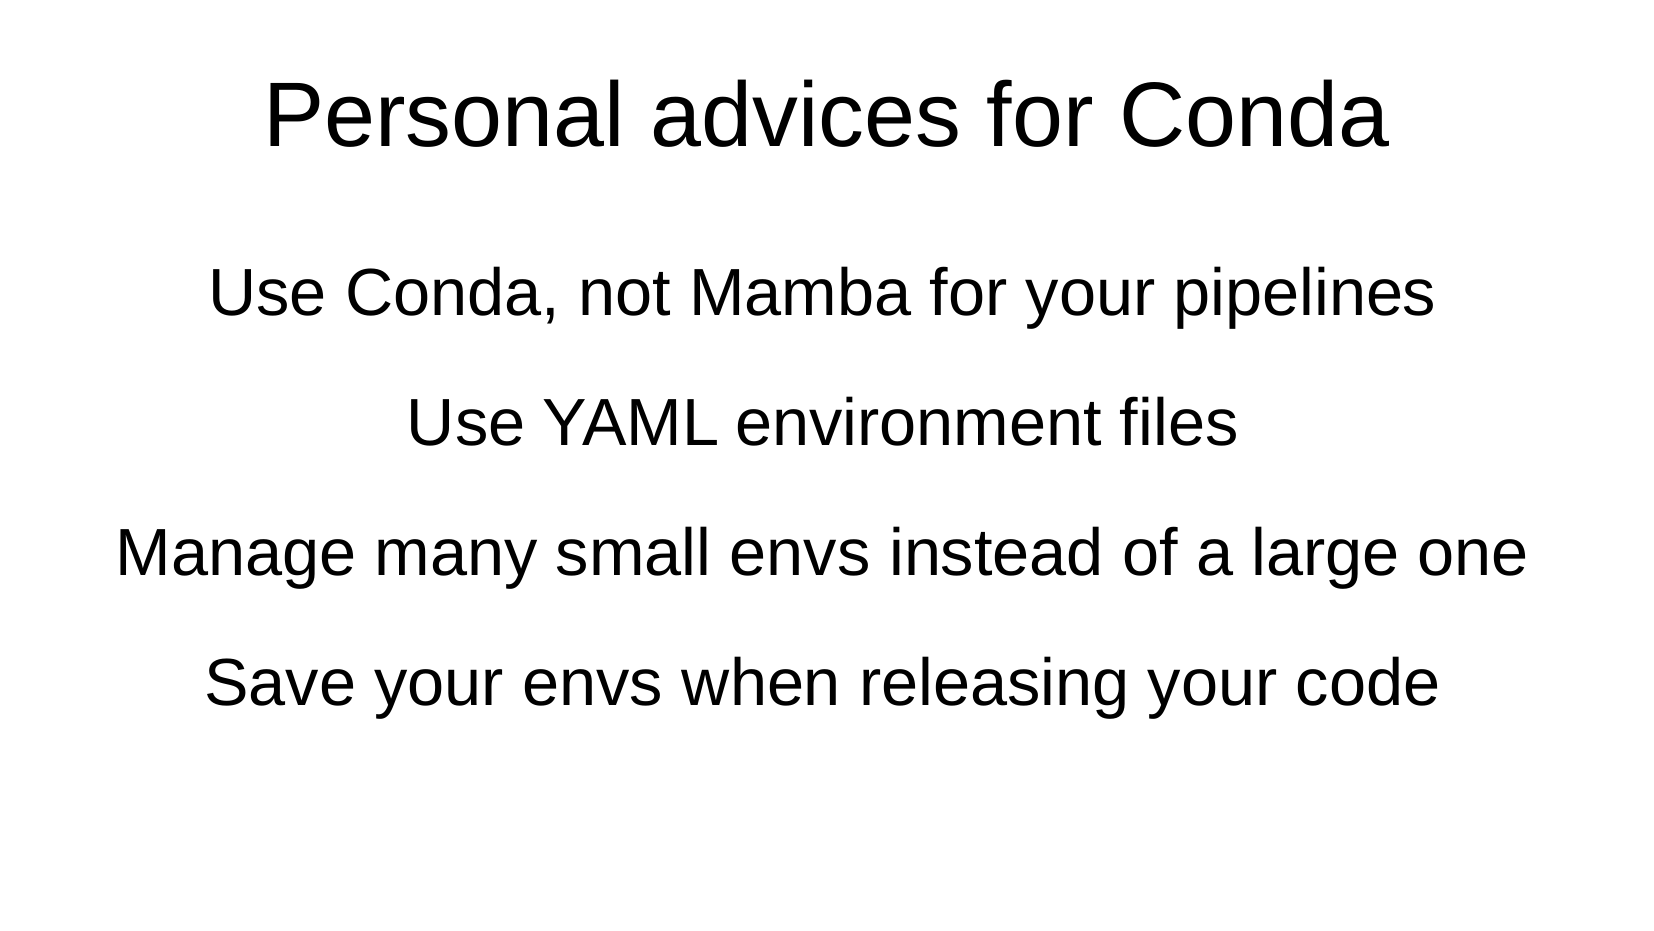

# Personal advices for Conda
Use Conda, not Mamba for your pipelines
Use YAML environment files
Manage many small envs instead of a large one
Save your envs when releasing your code